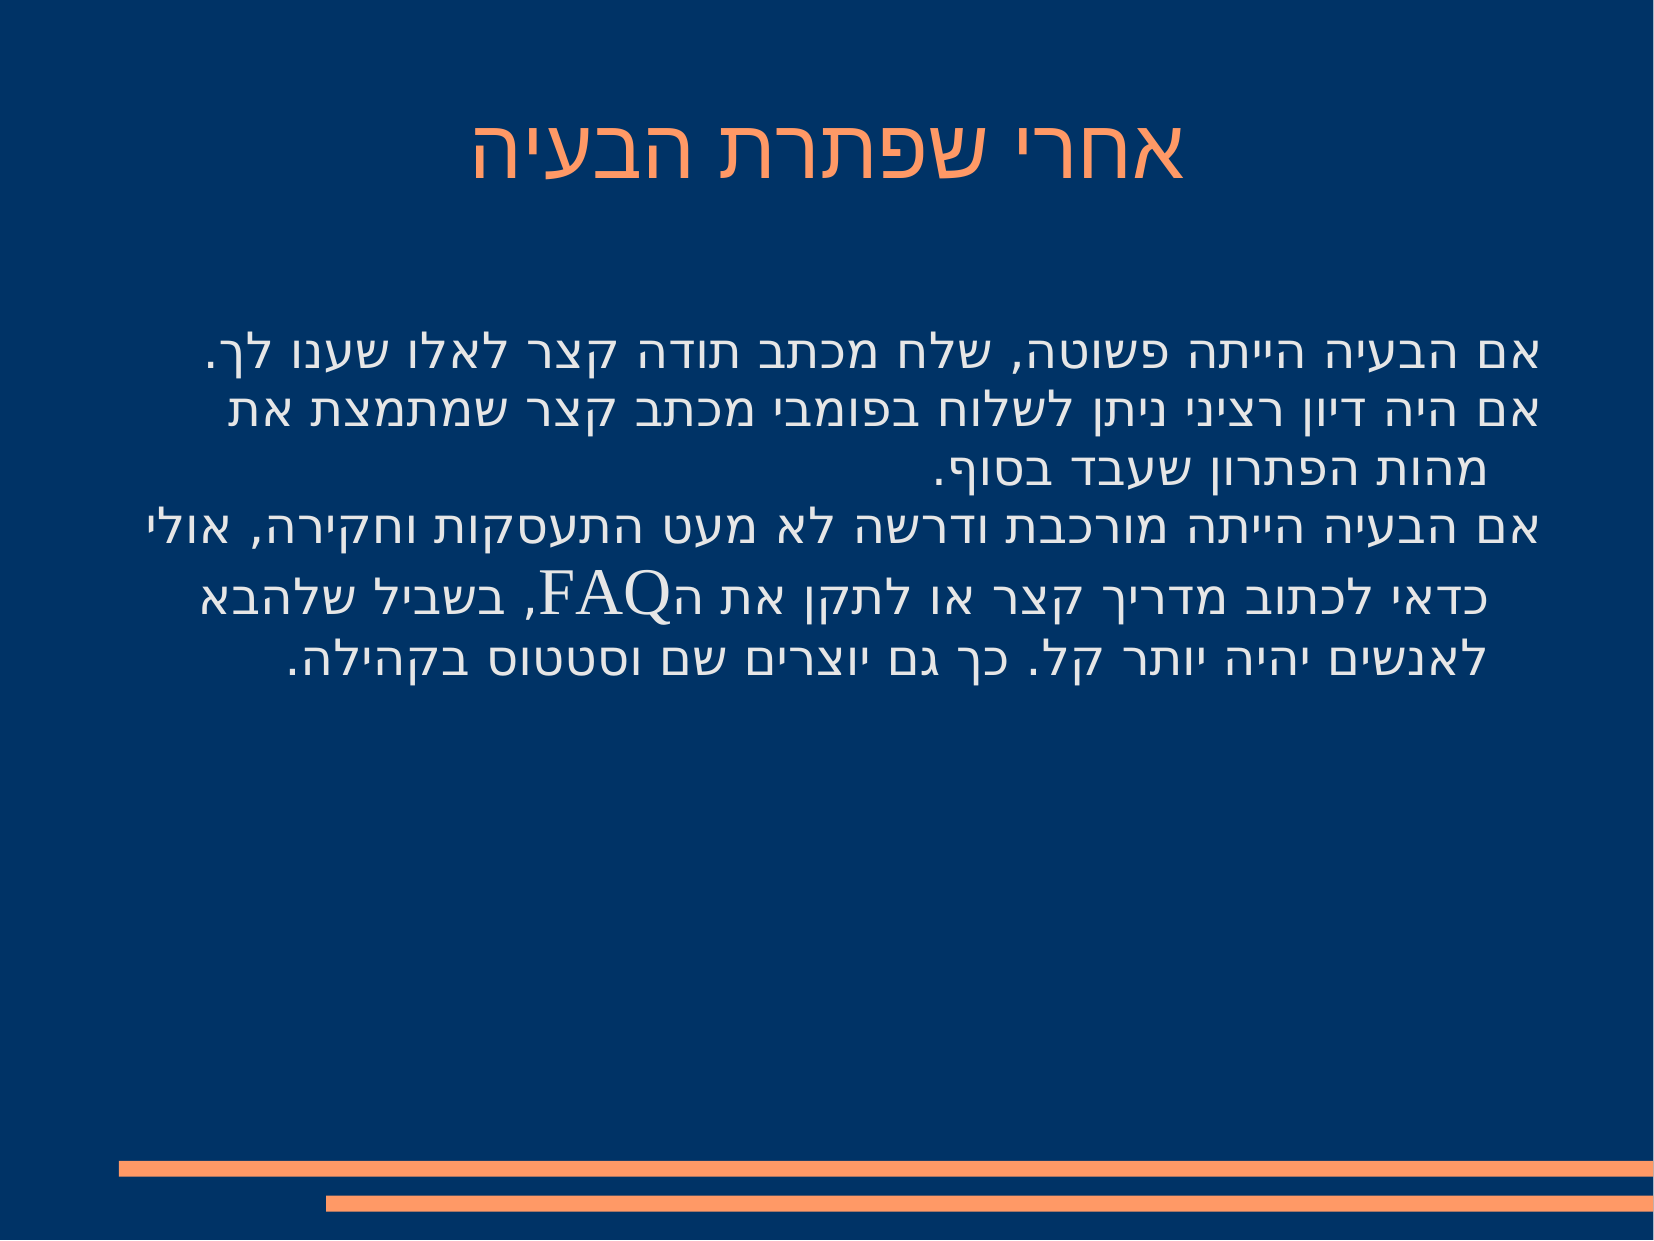

# אחרי שפתרת הבעיה
אם הבעיה הייתה פשוטה, שלח מכתב תודה קצר לאלו שענו לך.
אם היה דיון רציני ניתן לשלוח בפומבי מכתב קצר שמתמצת את מהות הפתרון שעבד בסוף.
אם הבעיה הייתה מורכבת ודרשה לא מעט התעסקות וחקירה, אולי כדאי לכתוב מדריך קצר או לתקן את הFAQ, בשביל שלהבא לאנשים יהיה יותר קל. כך גם יוצרים שם וסטטוס בקהילה.